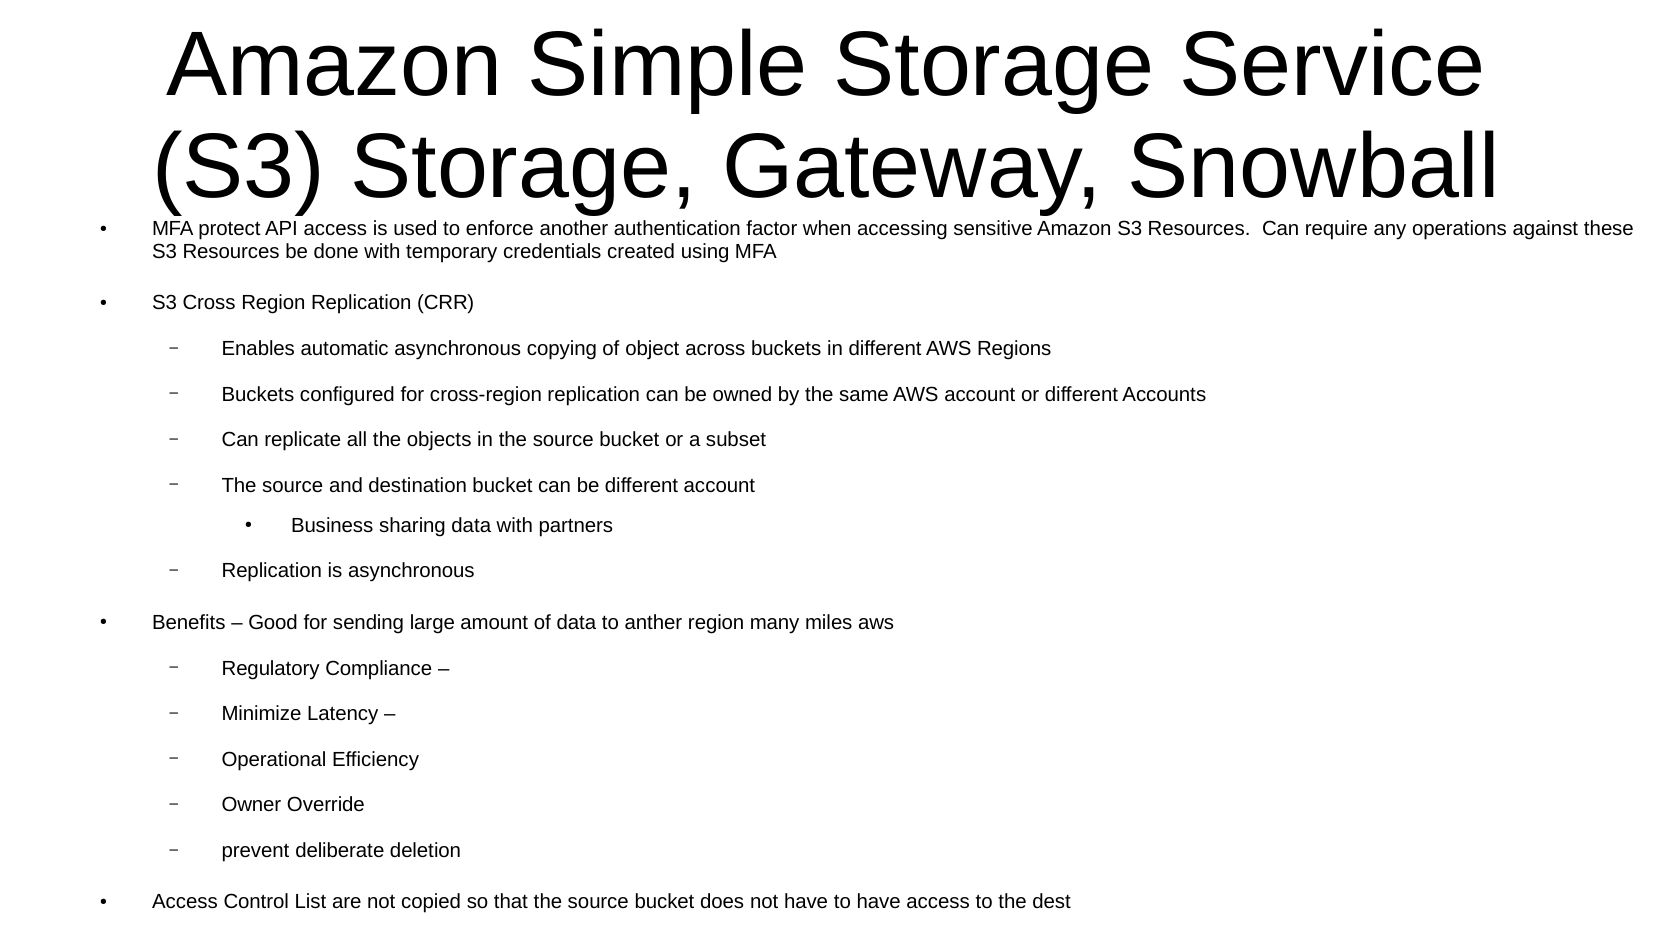

# Amazon Simple Storage Service (S3) Storage, Gateway, Snowball
MFA protect API access is used to enforce another authentication factor when accessing sensitive Amazon S3 Resources. Can require any operations against these S3 Resources be done with temporary credentials created using MFA
S3 Cross Region Replication (CRR)
Enables automatic asynchronous copying of object across buckets in different AWS Regions
Buckets configured for cross-region replication can be owned by the same AWS account or different Accounts
Can replicate all the objects in the source bucket or a subset
The source and destination bucket can be different account
Business sharing data with partners
Replication is asynchronous
Benefits – Good for sending large amount of data to anther region many miles aws
Regulatory Compliance –
Minimize Latency –
Operational Efficiency
Owner Override
prevent deliberate deletion
Access Control List are not copied so that the source bucket does not have to have access to the dest